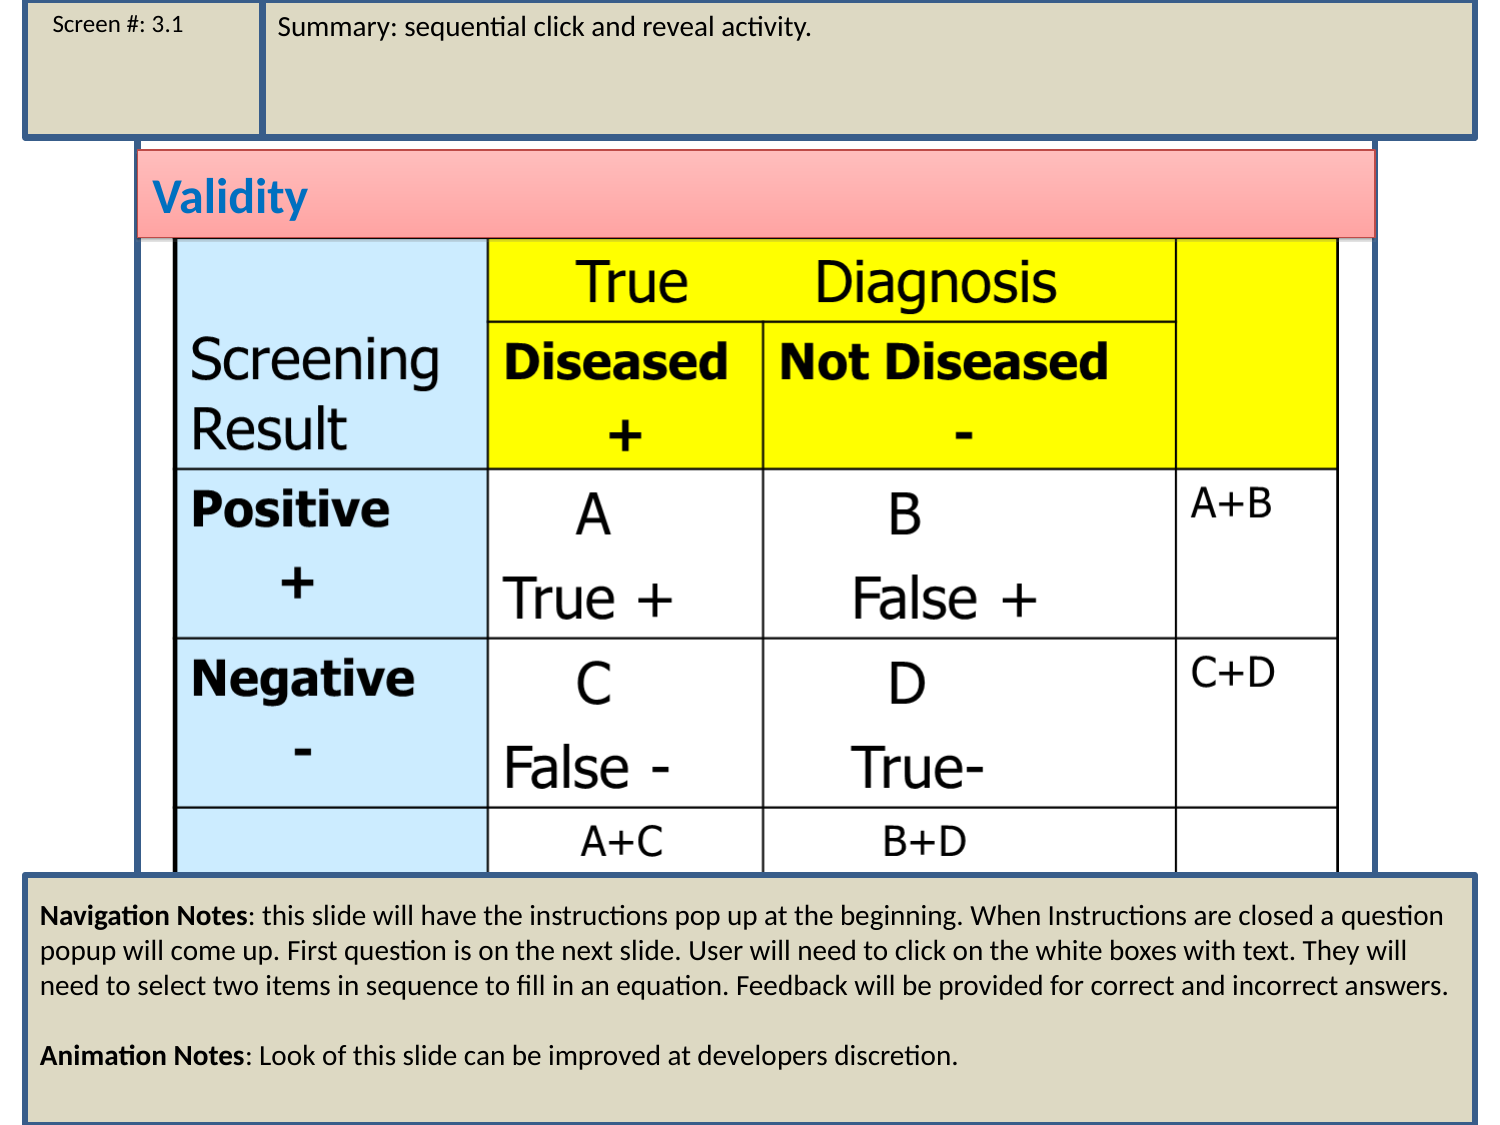

Screen #: 3.1
Summary: sequential click and reveal activity.
Validity
Navigation Notes: this slide will have the instructions pop up at the beginning. When Instructions are closed a question popup will come up. First question is on the next slide. User will need to click on the white boxes with text. They will need to select two items in sequence to fill in an equation. Feedback will be provided for correct and incorrect answers.
Animation Notes: Look of this slide can be improved at developers discretion.